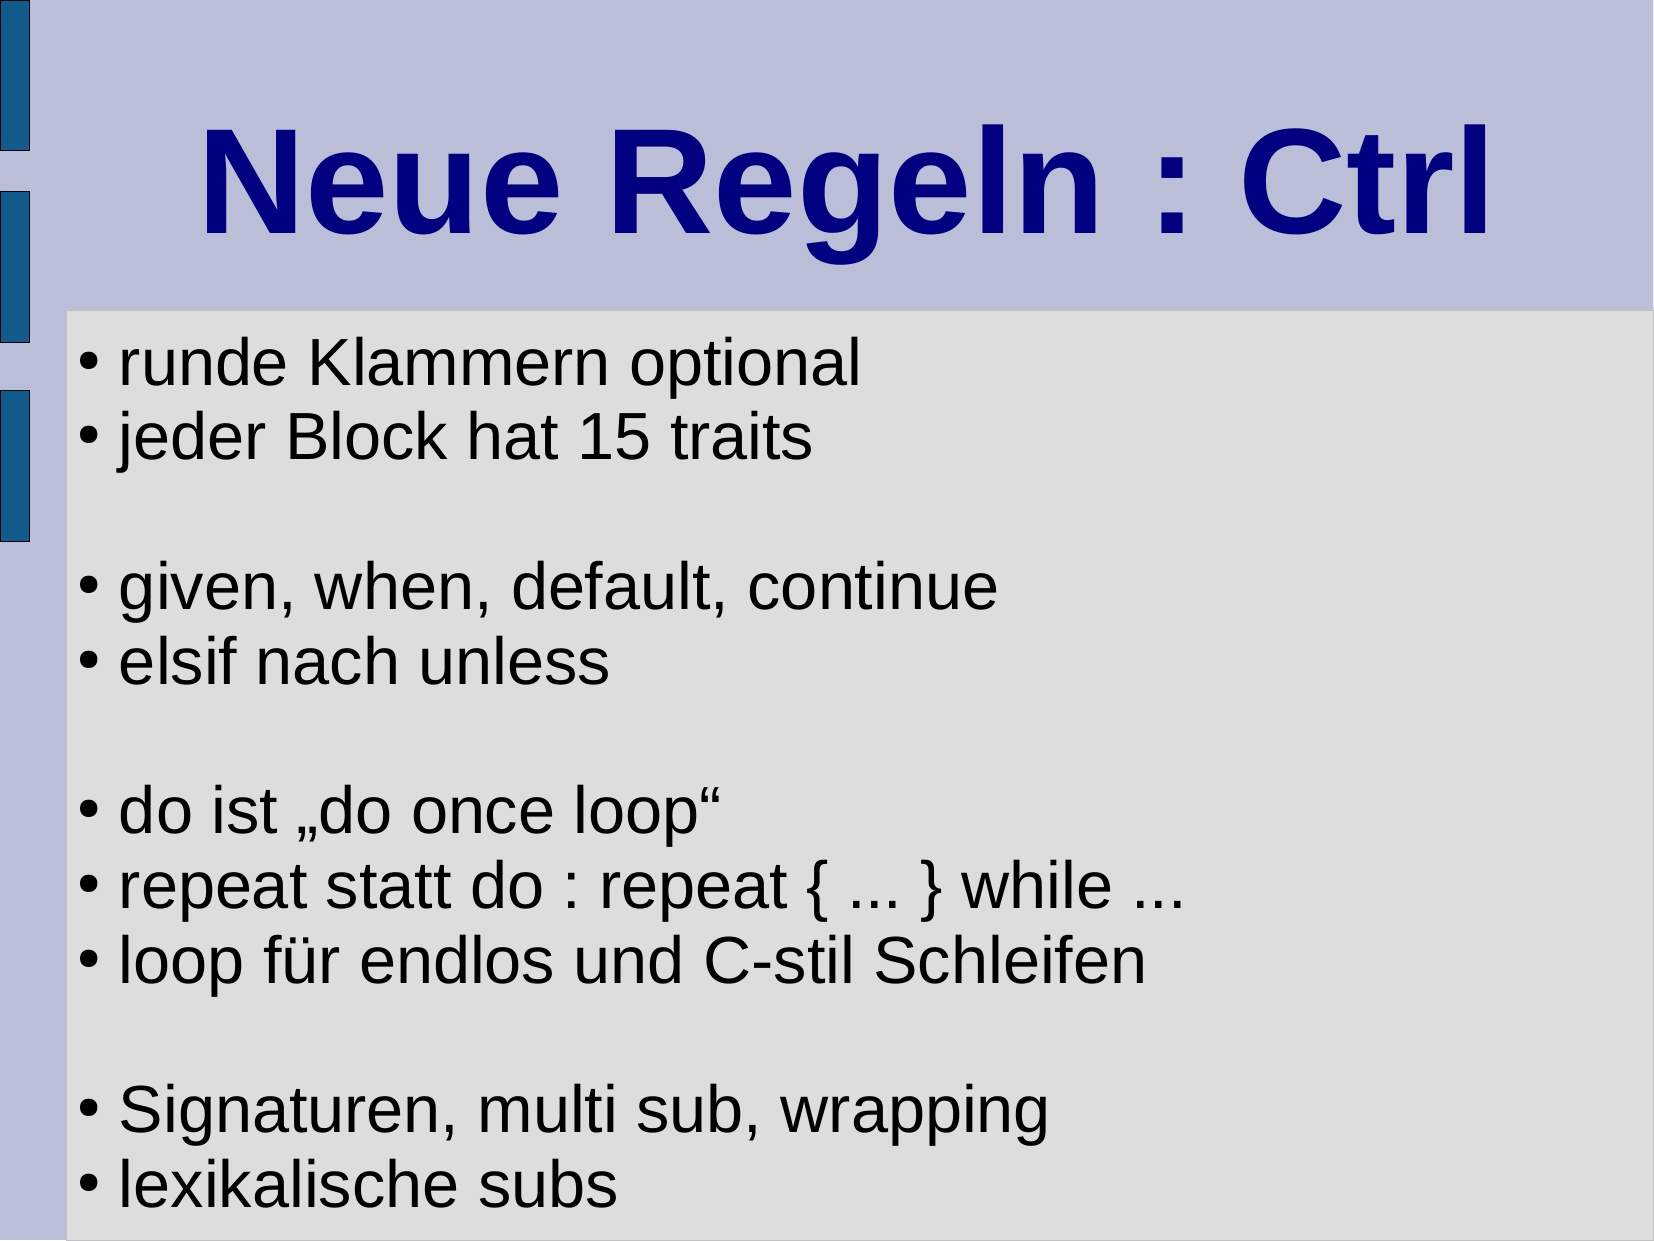

# Neue Regeln : Ctrl
 runde Klammern optional
 jeder Block hat 15 traits
 given, when, default, continue
 elsif nach unless
 do ist „do once loop“
 repeat statt do : repeat { ... } while ...
 loop für endlos und C-stil Schleifen
 Signaturen, multi sub, wrapping
 lexikalische subs